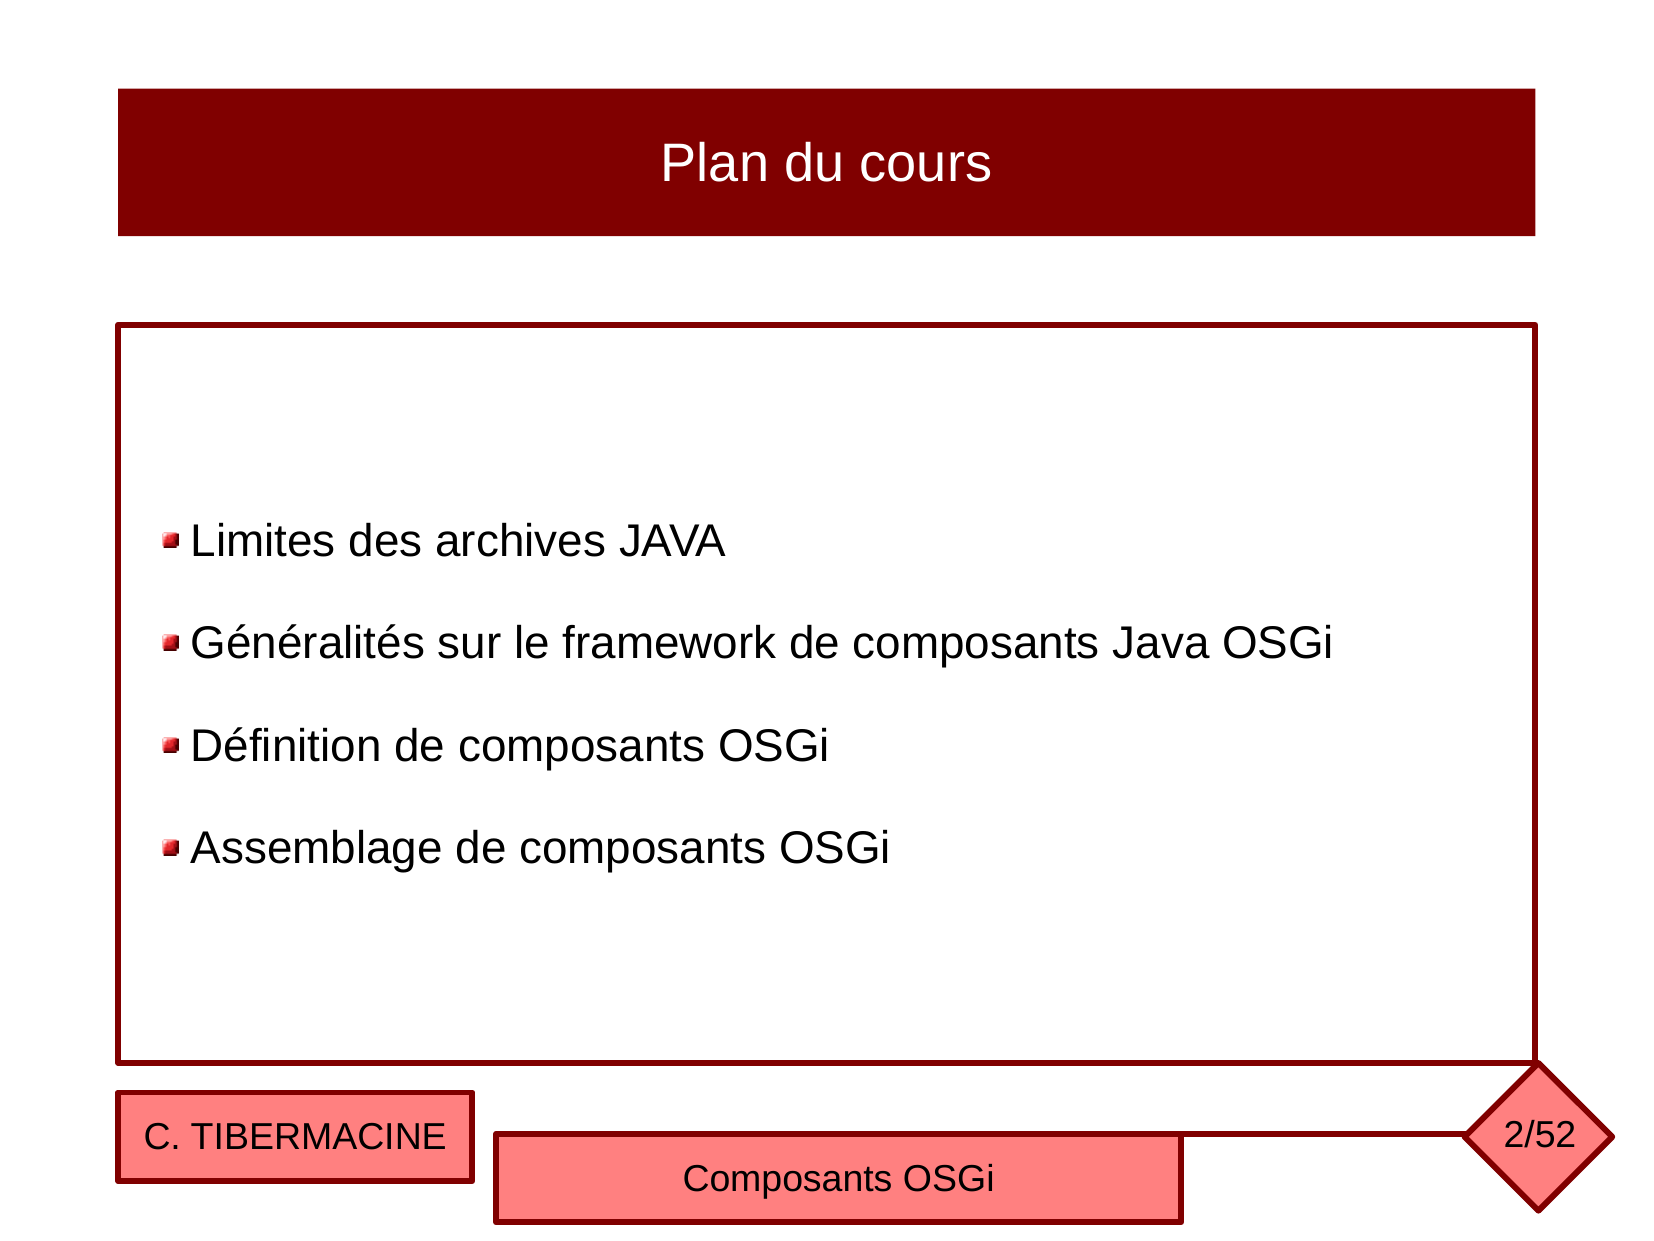

Plan du cours
 Limites des archives JAVA
 Généralités sur le framework de composants Java OSGi
 Définition de composants OSGi
 Assemblage de composants OSGi
C. TIBERMACINE
Composants OSGi